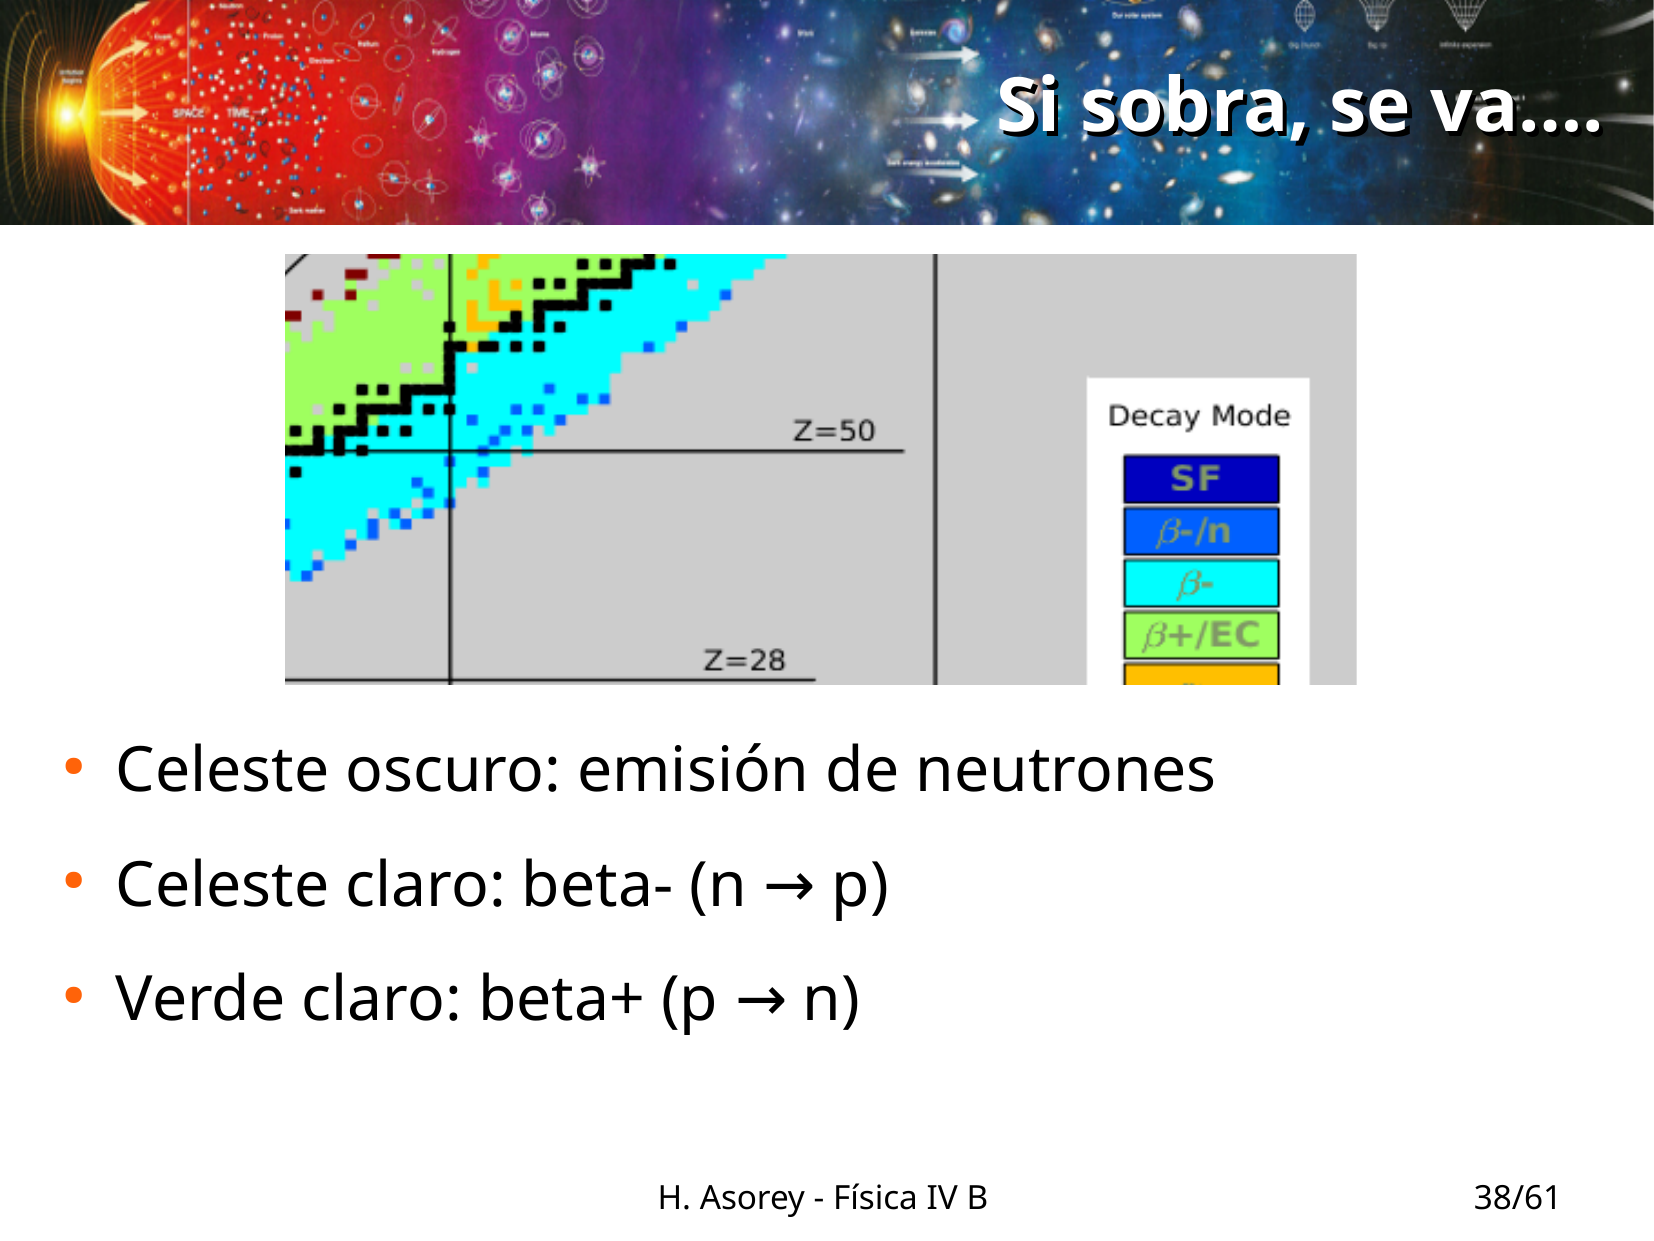

# Si sobra, se va….
Celeste oscuro: emisión de neutrones
Celeste claro: beta- (n → p)
Verde claro: beta+ (p → n)
H. Asorey - Física IV B
38